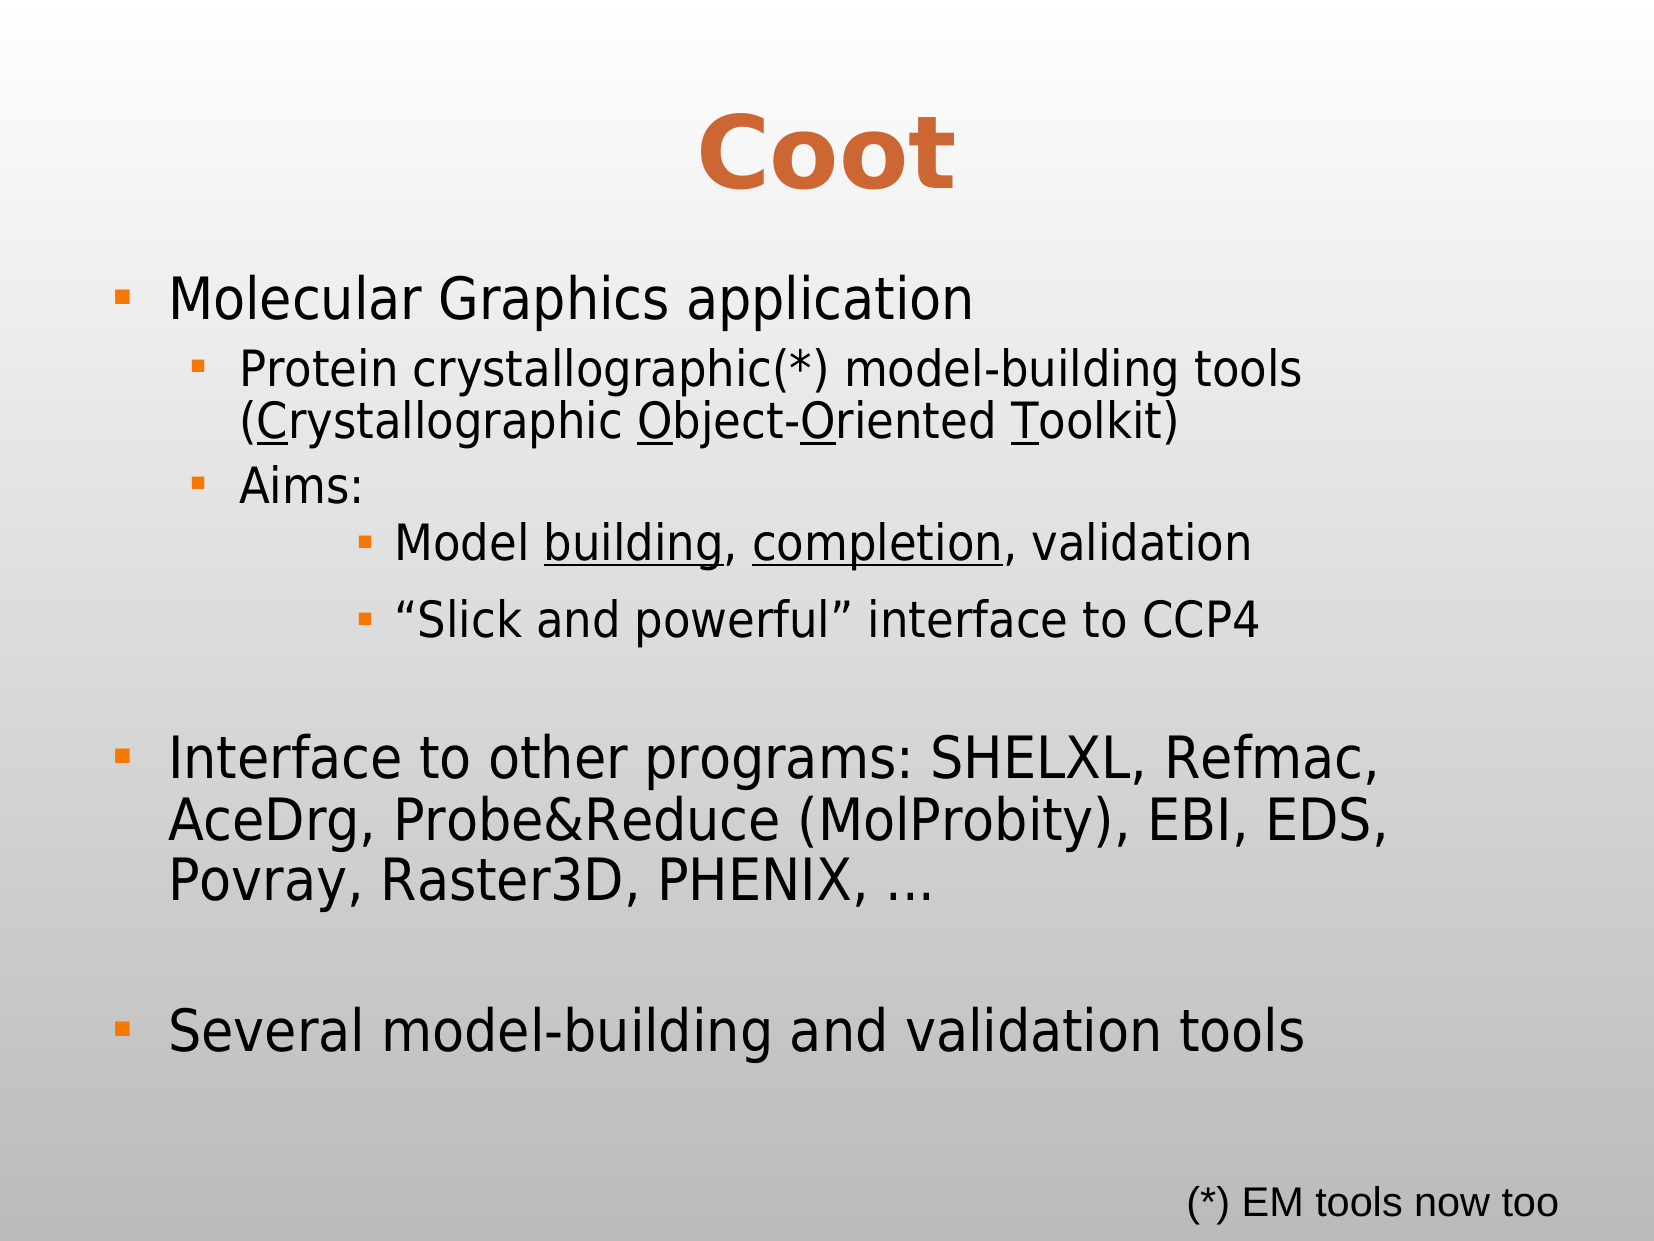

# Coot
Molecular Graphics application
Protein crystallographic(*) model-building tools (Crystallographic Object-Oriented Toolkit)
Aims:
Model building, completion, validation
“Slick and powerful” interface to CCP4
Interface to other programs: SHELXL, Refmac, AceDrg, Probe&Reduce (MolProbity), EBI, EDS, Povray, Raster3D, PHENIX, ...
Several model-building and validation tools
(*) EM tools now too